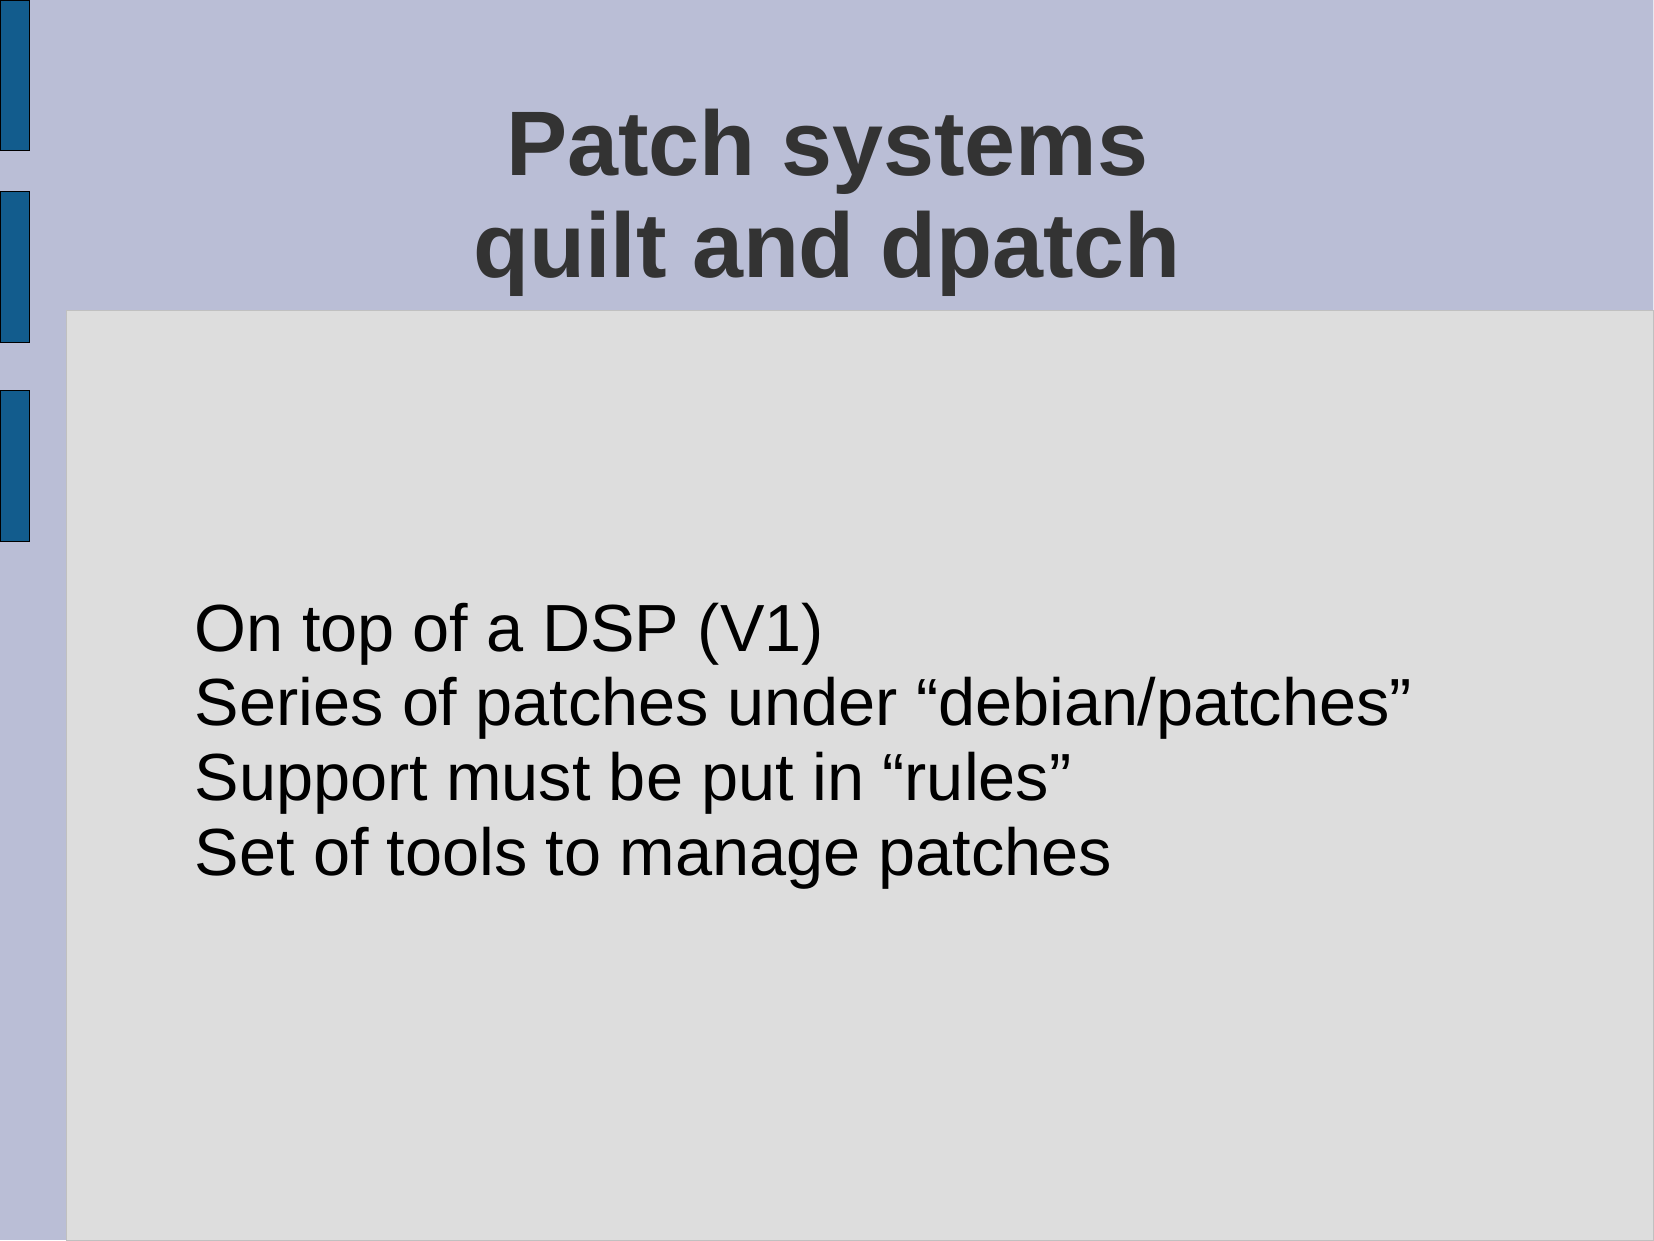

# Patch systems quilt and dpatch
On top of a DSP (V1)
Series of patches under “debian/patches”
Support must be put in “rules”
Set of tools to manage patches